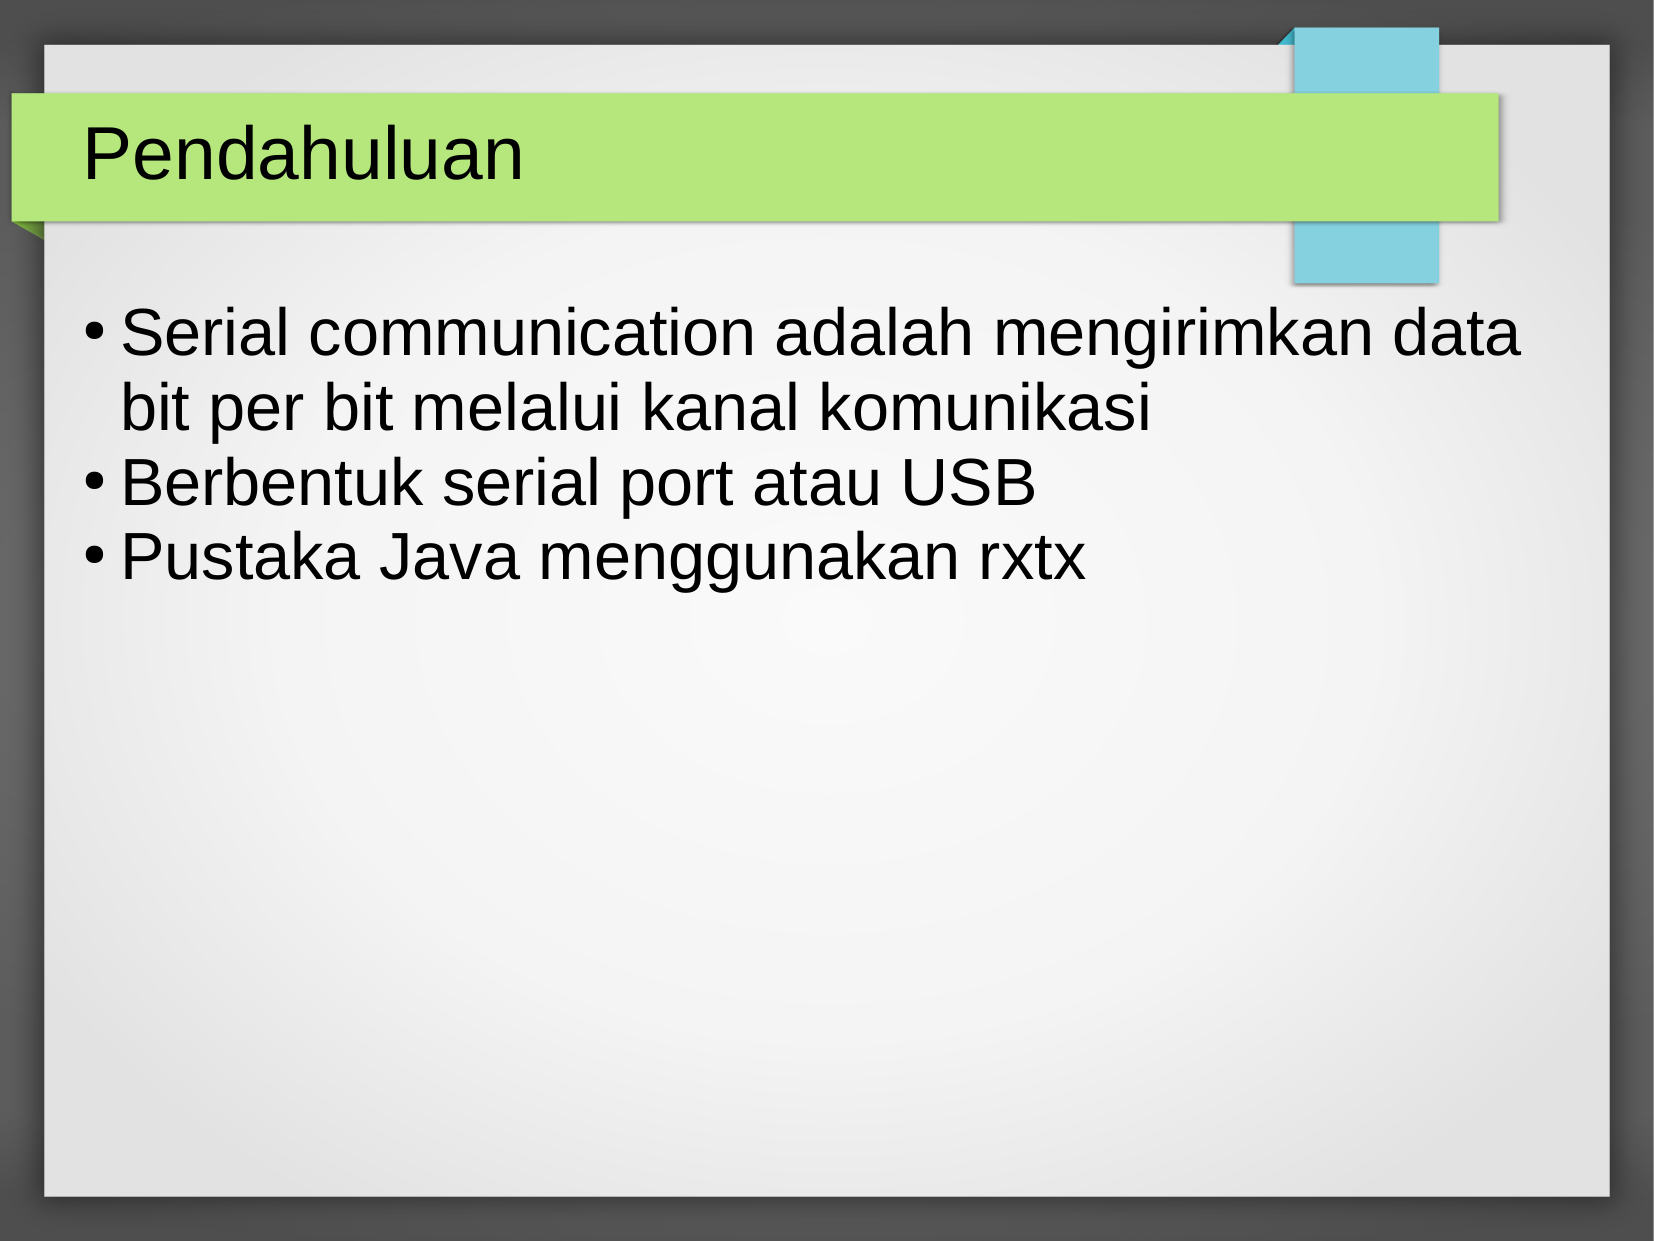

# Pendahuluan
Serial communication adalah mengirimkan data bit per bit melalui kanal komunikasi
Berbentuk serial port atau USB
Pustaka Java menggunakan rxtx